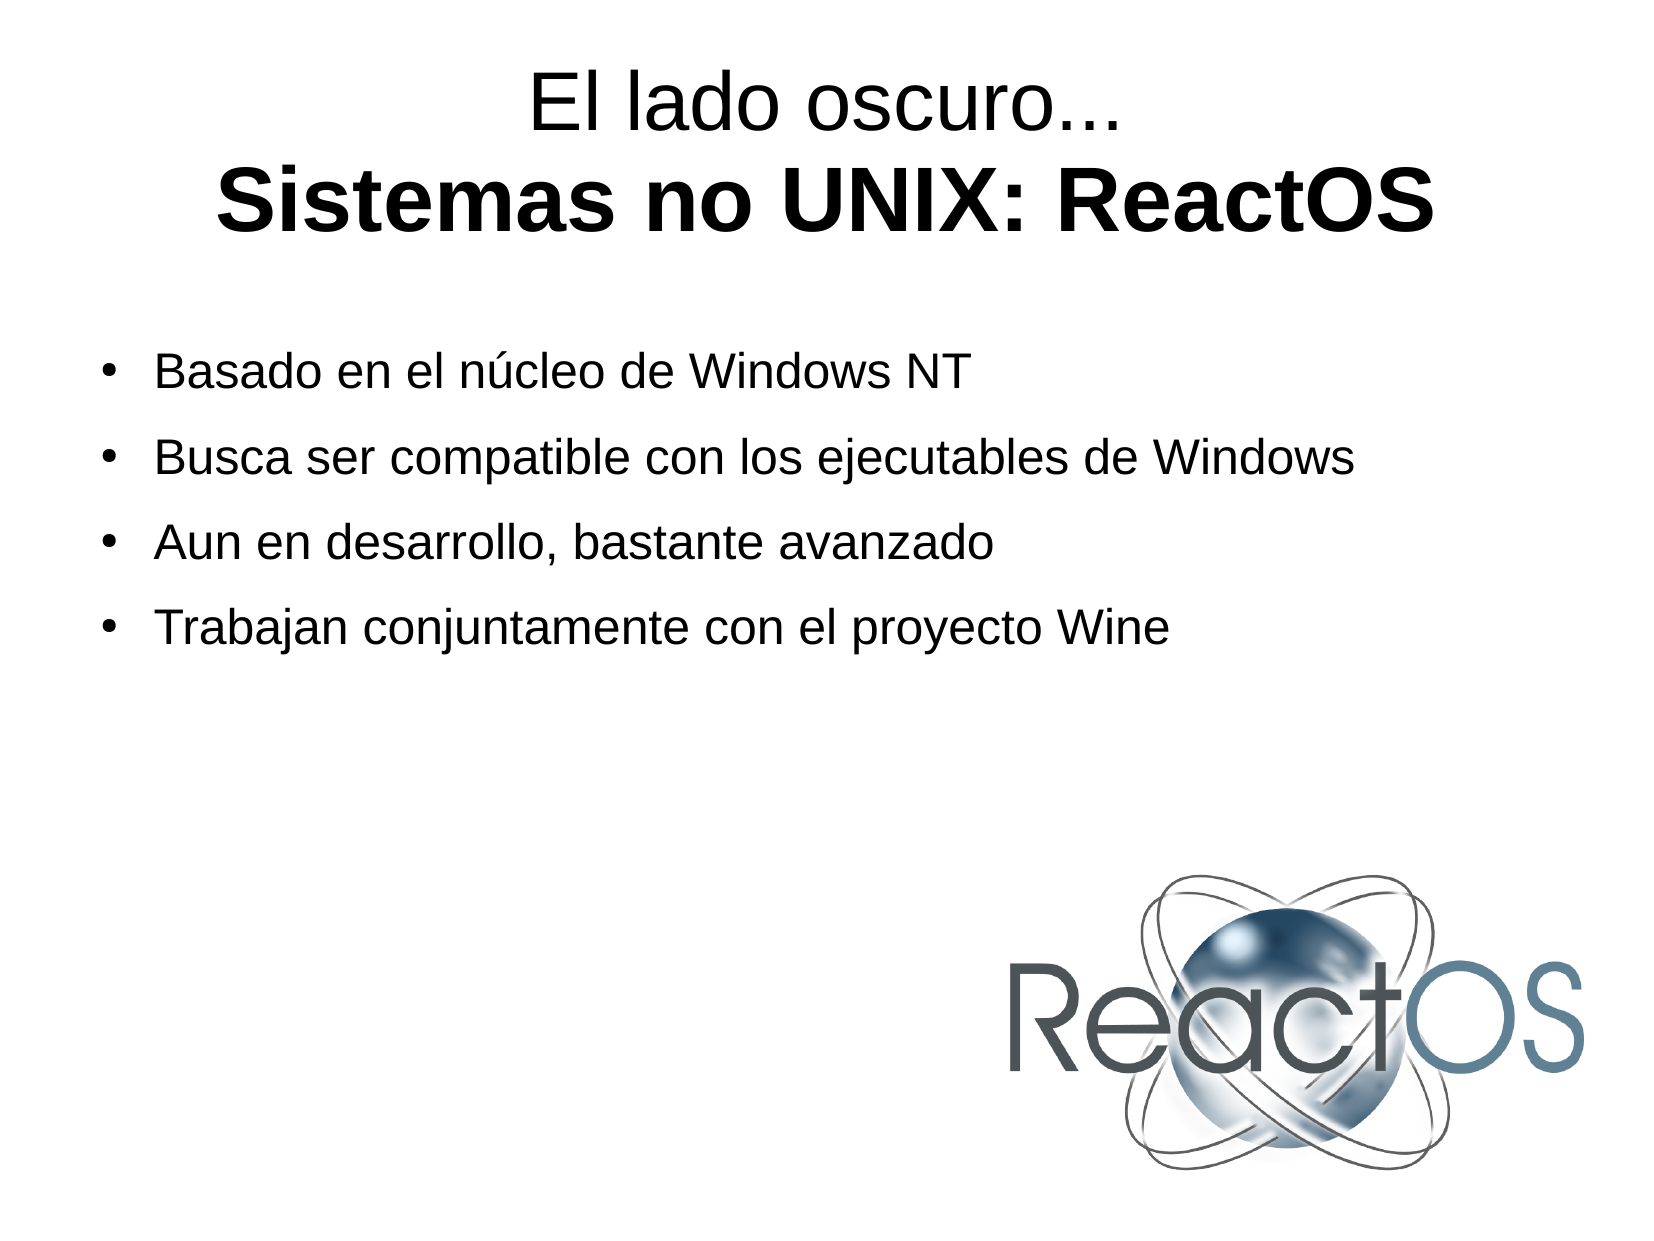

# El lado oscuro... Sistemas no UNIX: ReactOS
Basado en el núcleo de Windows NT
Busca ser compatible con los ejecutables de Windows
Aun en desarrollo, bastante avanzado
Trabajan conjuntamente con el proyecto Wine